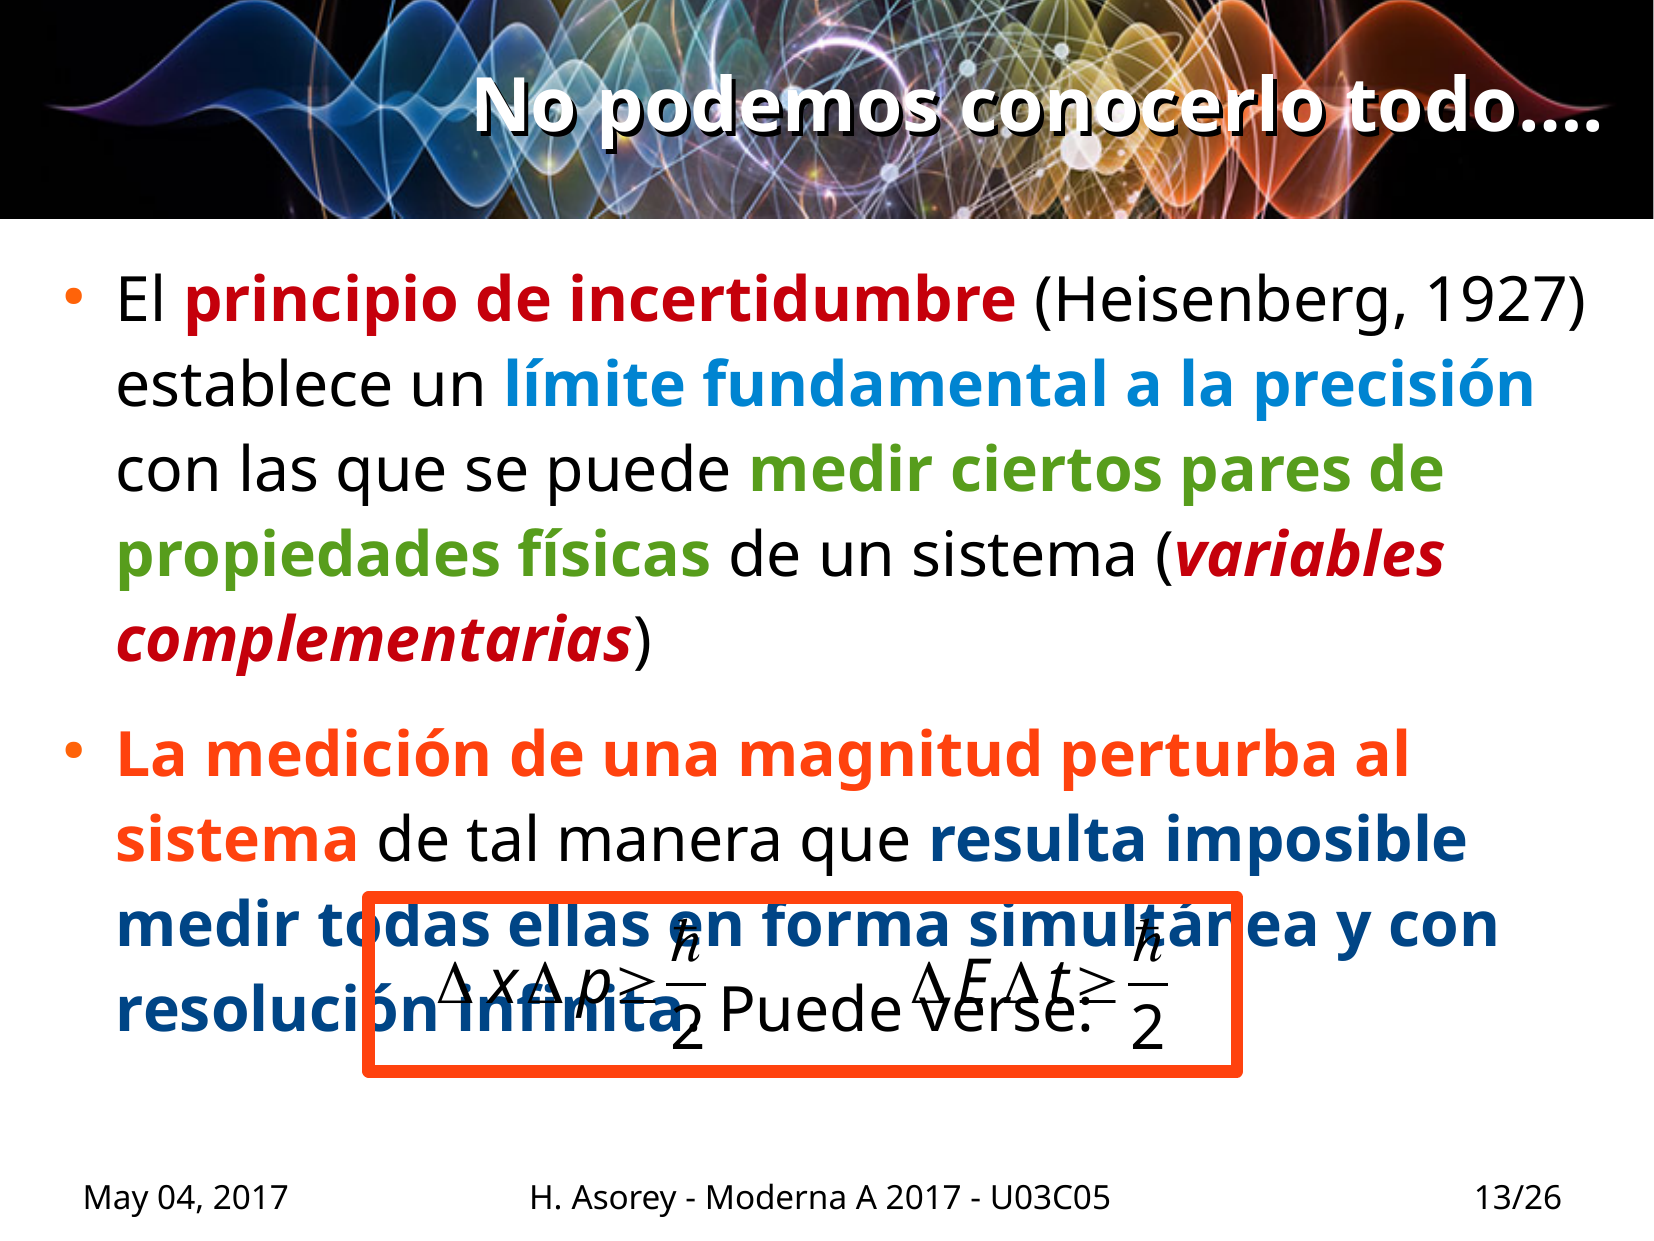

# No podemos conocerlo todo….
El principio de incertidumbre (Heisenberg, 1927) establece un límite fundamental a la precisión con las que se puede medir ciertos pares de propiedades físicas de un sistema (variables complementarias)
La medición de una magnitud perturba al sistema de tal manera que resulta imposible medir todas ellas en forma simultánea y con resolución infinita. Puede verse:
May 04, 2017
H. Asorey - Moderna A 2017 - U03C05
13